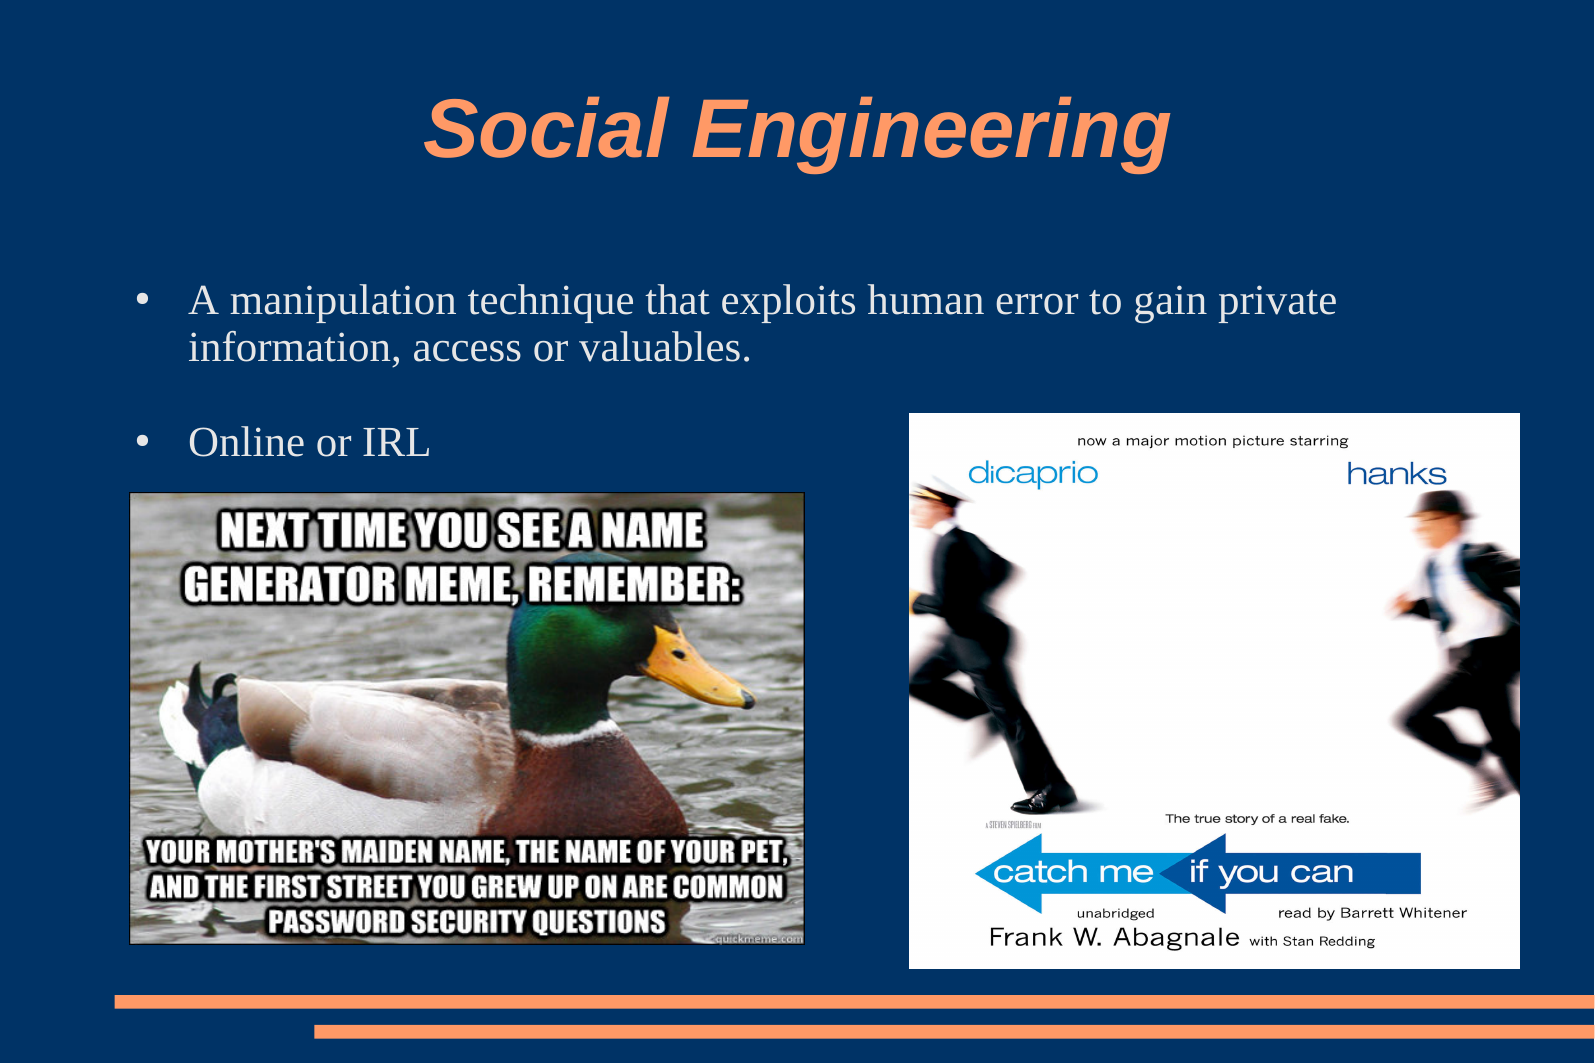

# Social Engineering
A manipulation technique that exploits human error to gain private information, access or valuables.
Online or IRL